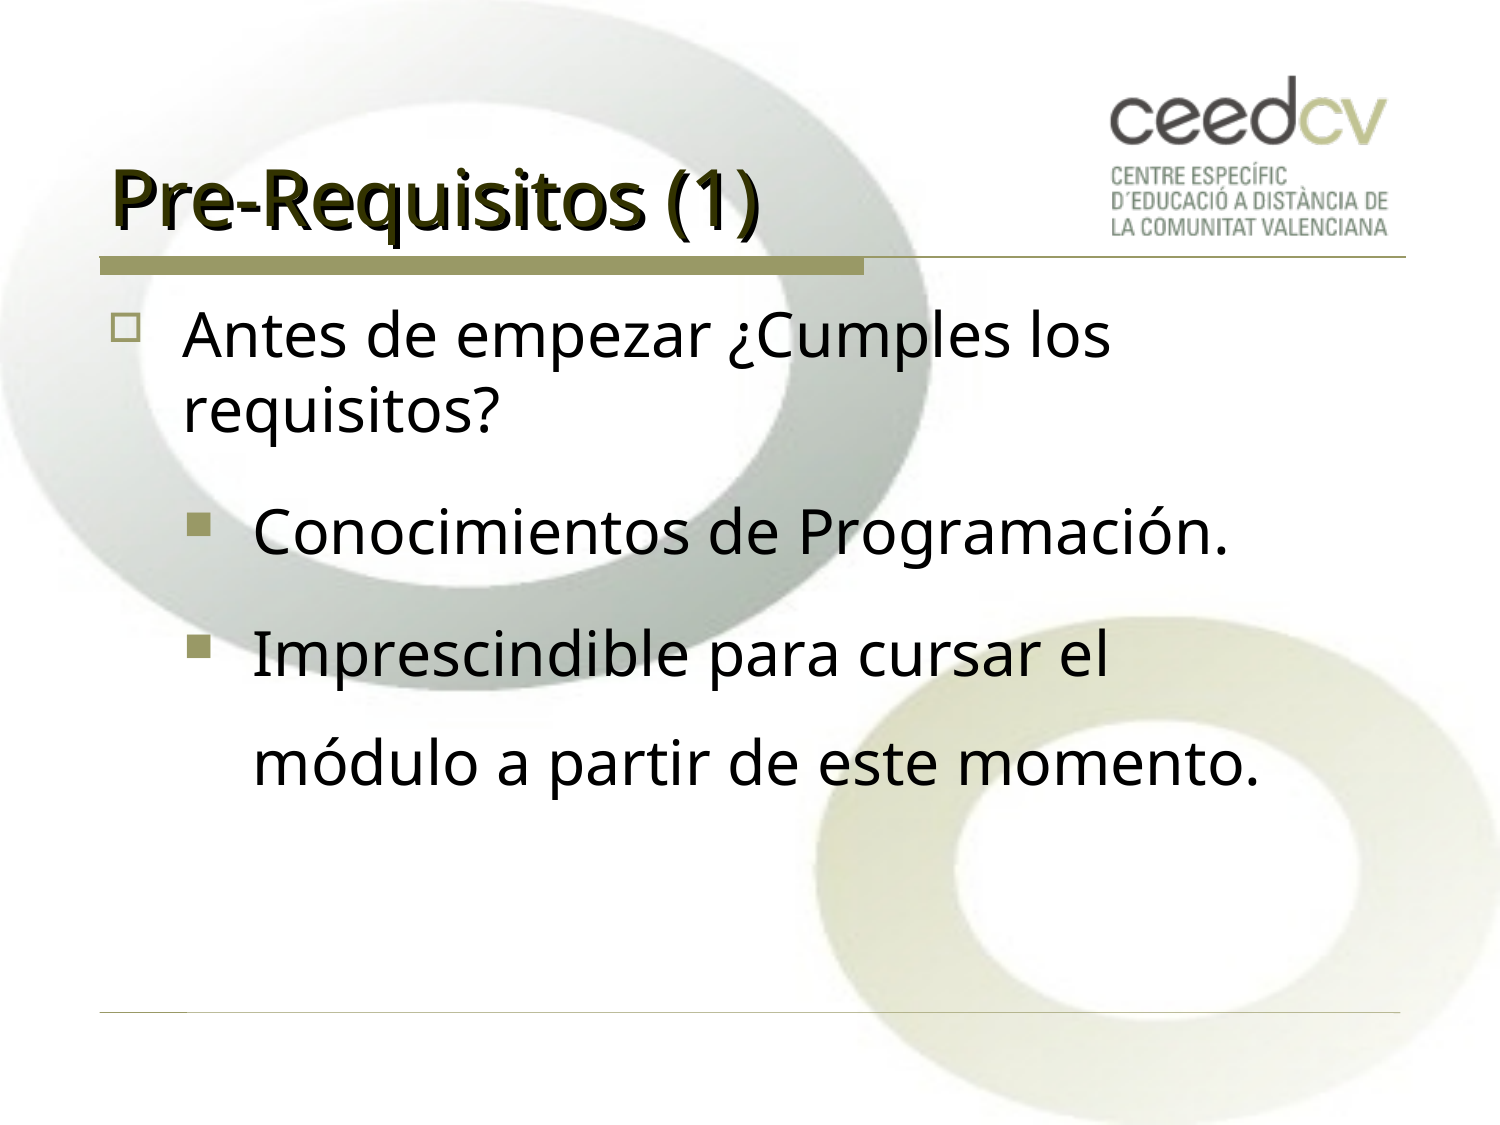

# Pre-Requisitos (1)
Antes de empezar ¿Cumples los requisitos?
Conocimientos de Programación.
Imprescindible para cursar el módulo a partir de este momento.